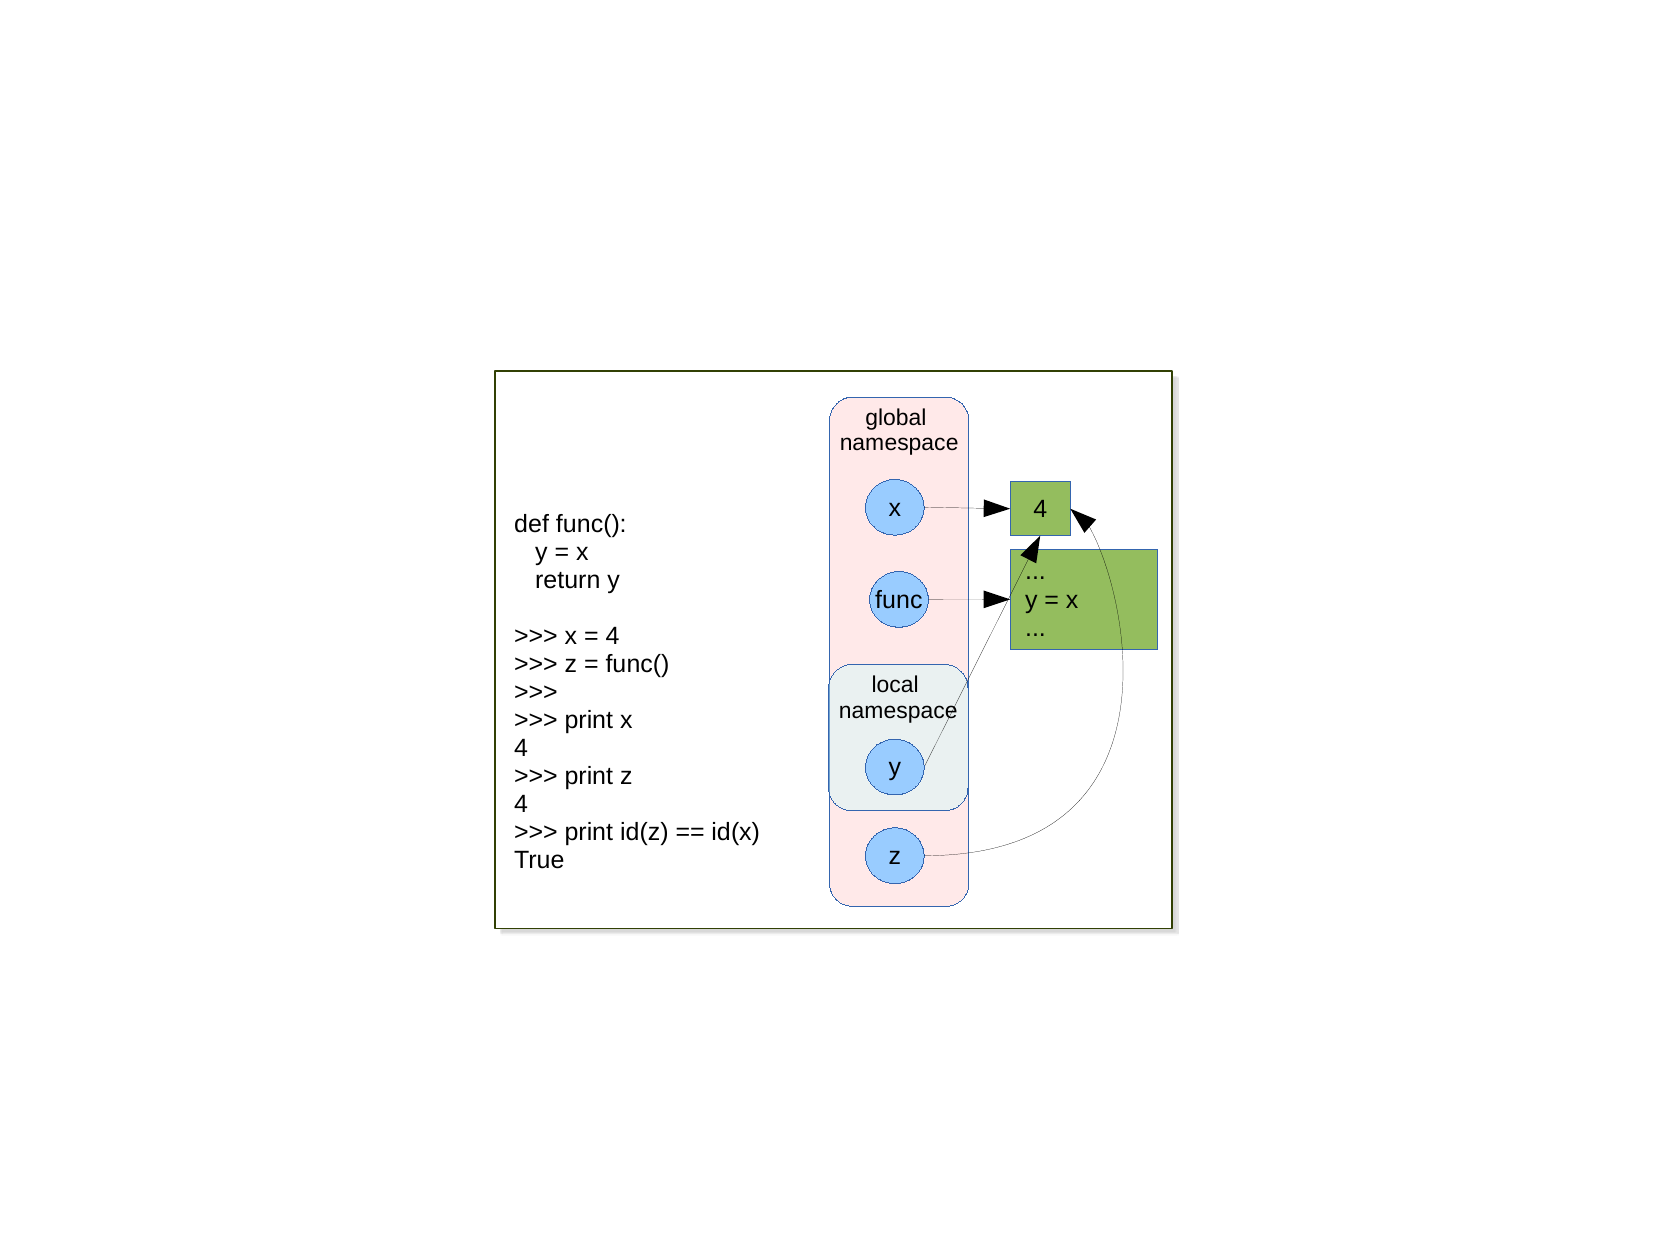

global
namespace
x
4
def func():
 y = x
 return y
>>> x = 4
>>> z = func()
>>>
>>> print x
4
>>> print z
4
>>> print id(z) == id(x)
True
...
y = x
...
func
local
namespace
y
z